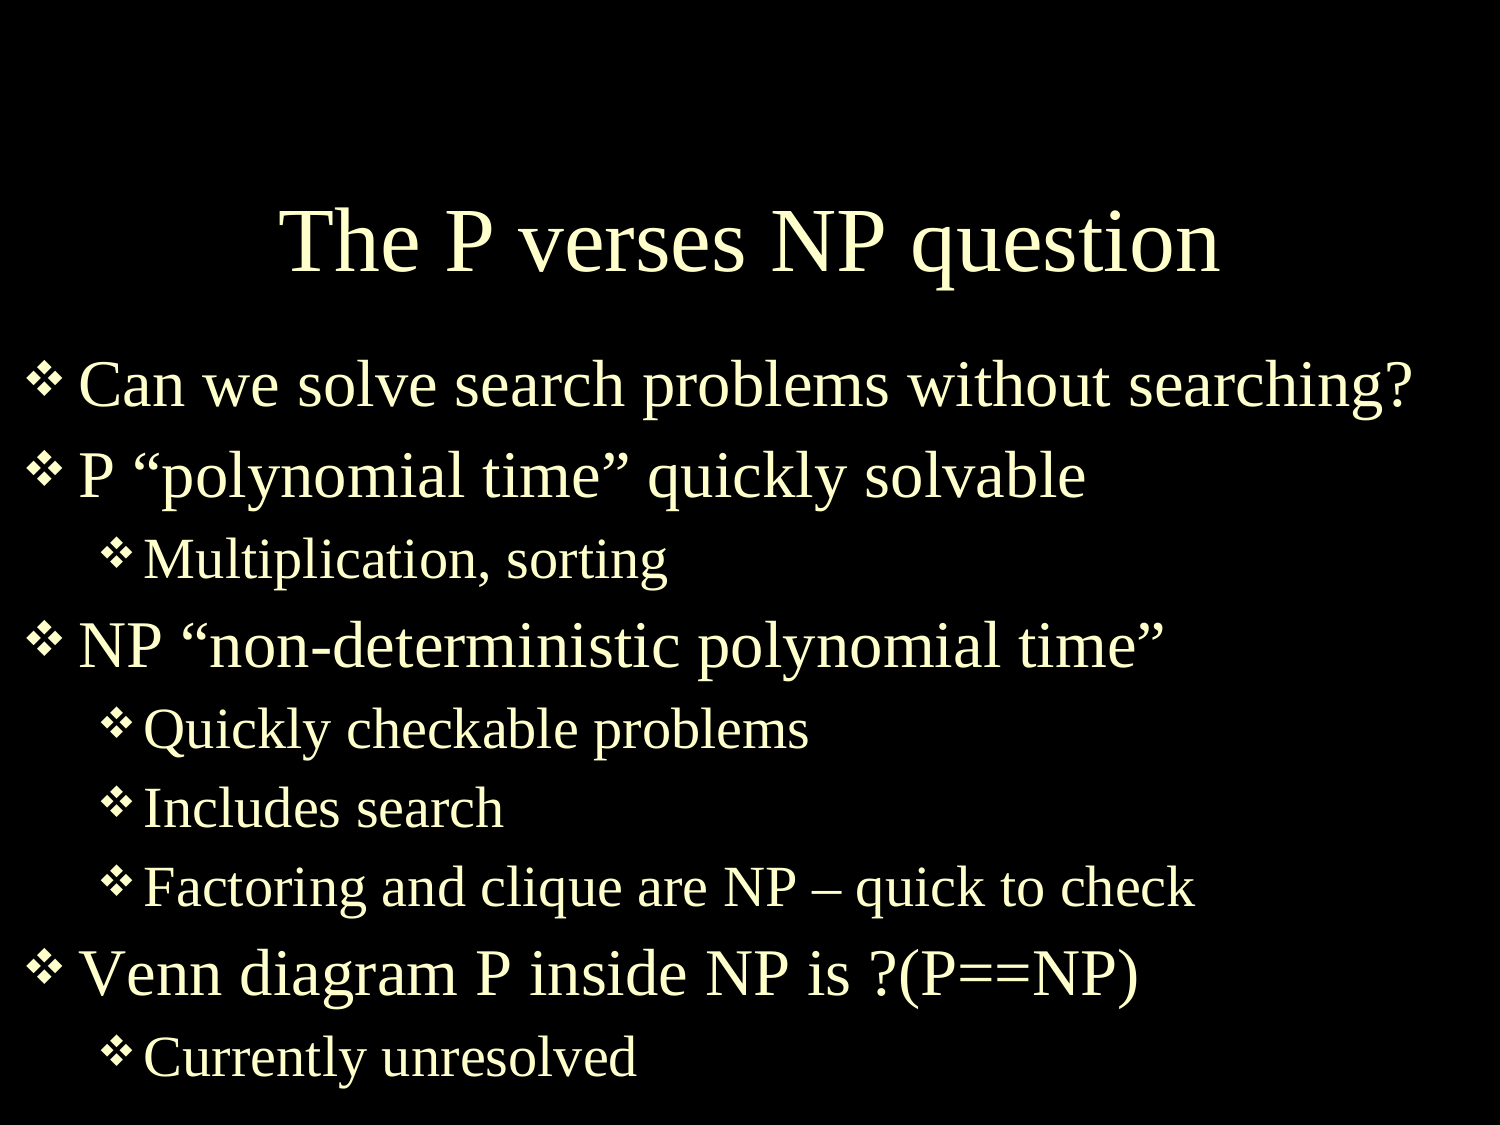

# The P verses NP question
Can we solve search problems without searching?
P “polynomial time” quickly solvable
Multiplication, sorting
NP “non-deterministic polynomial time”
Quickly checkable problems
Includes search
Factoring and clique are NP – quick to check
Venn diagram P inside NP is ?(P==NP)
Currently unresolved